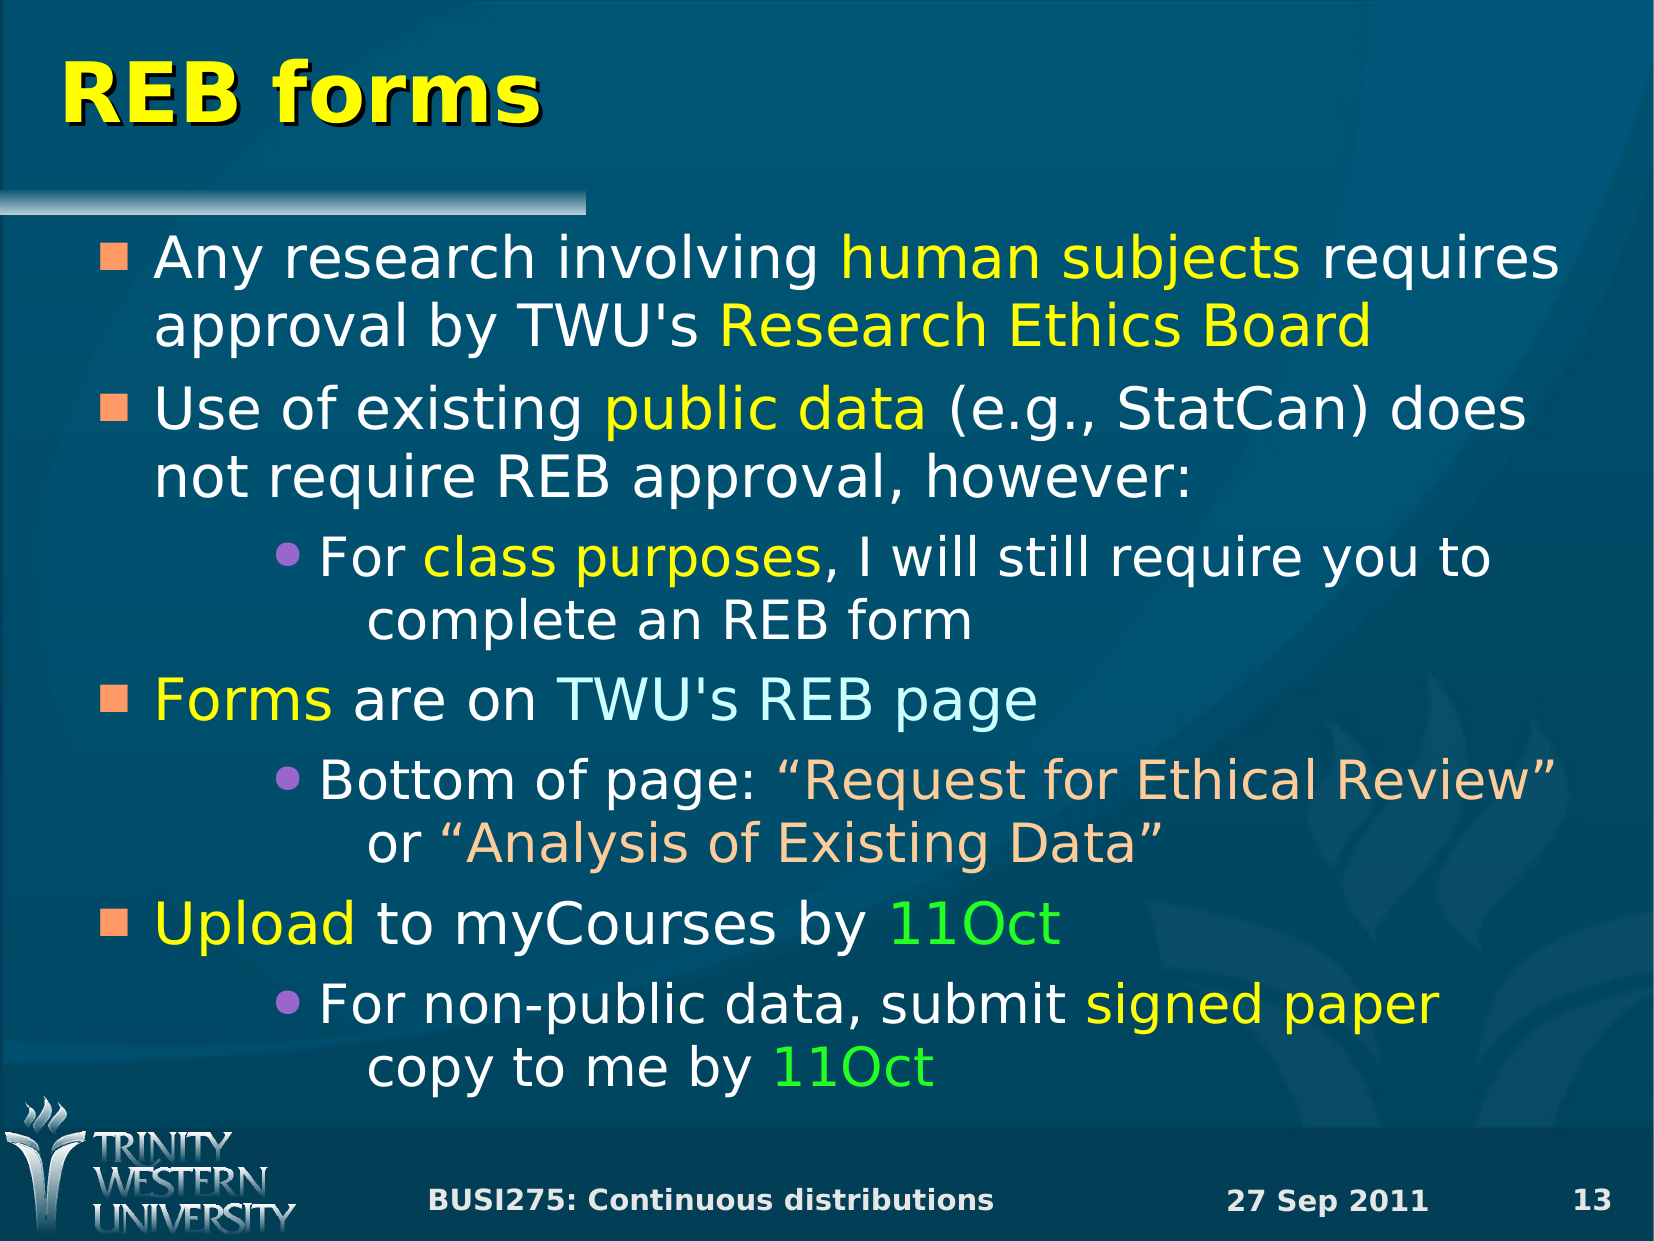

# REB forms
Any research involving human subjects requires approval by TWU's Research Ethics Board
Use of existing public data (e.g., StatCan) does not require REB approval, however:
For class purposes, I will still require you to complete an REB form
Forms are on TWU's REB page
Bottom of page: “Request for Ethical Review” or “Analysis of Existing Data”
Upload to myCourses by 11Oct
For non-public data, submit signed paper copy to me by 11Oct
BUSI275: Continuous distributions
27 Sep 2011
13